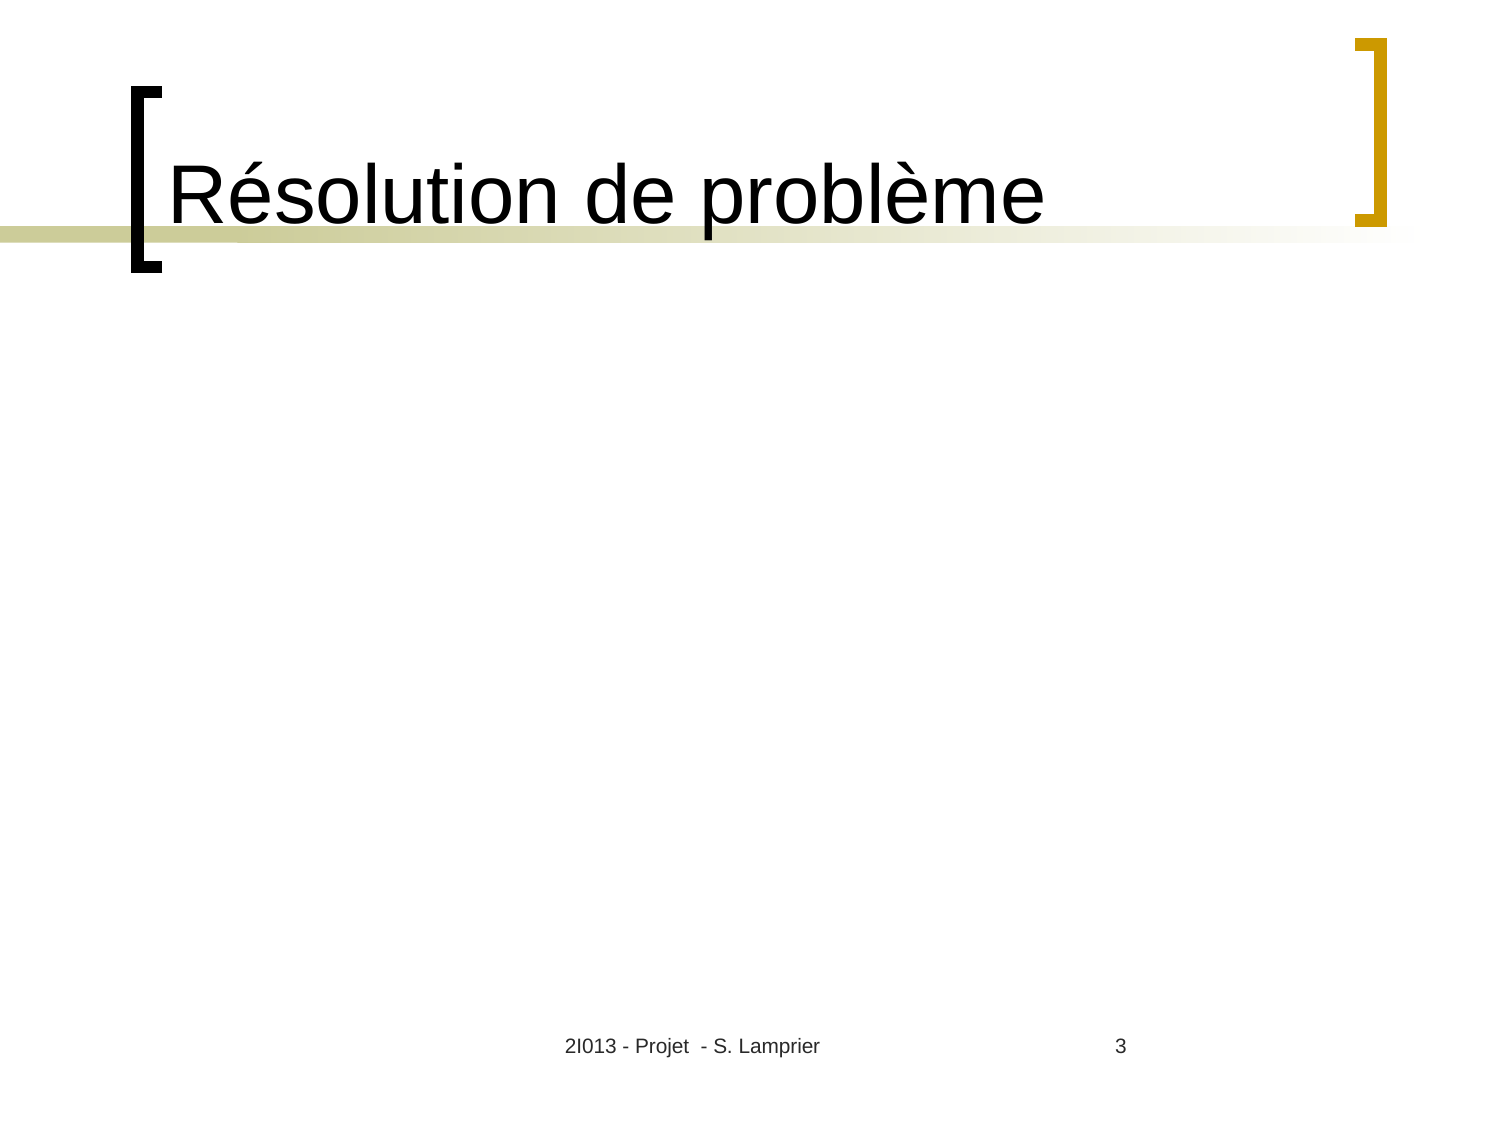

# Résolution de problème
2I013 - Projet - S. Lamprier